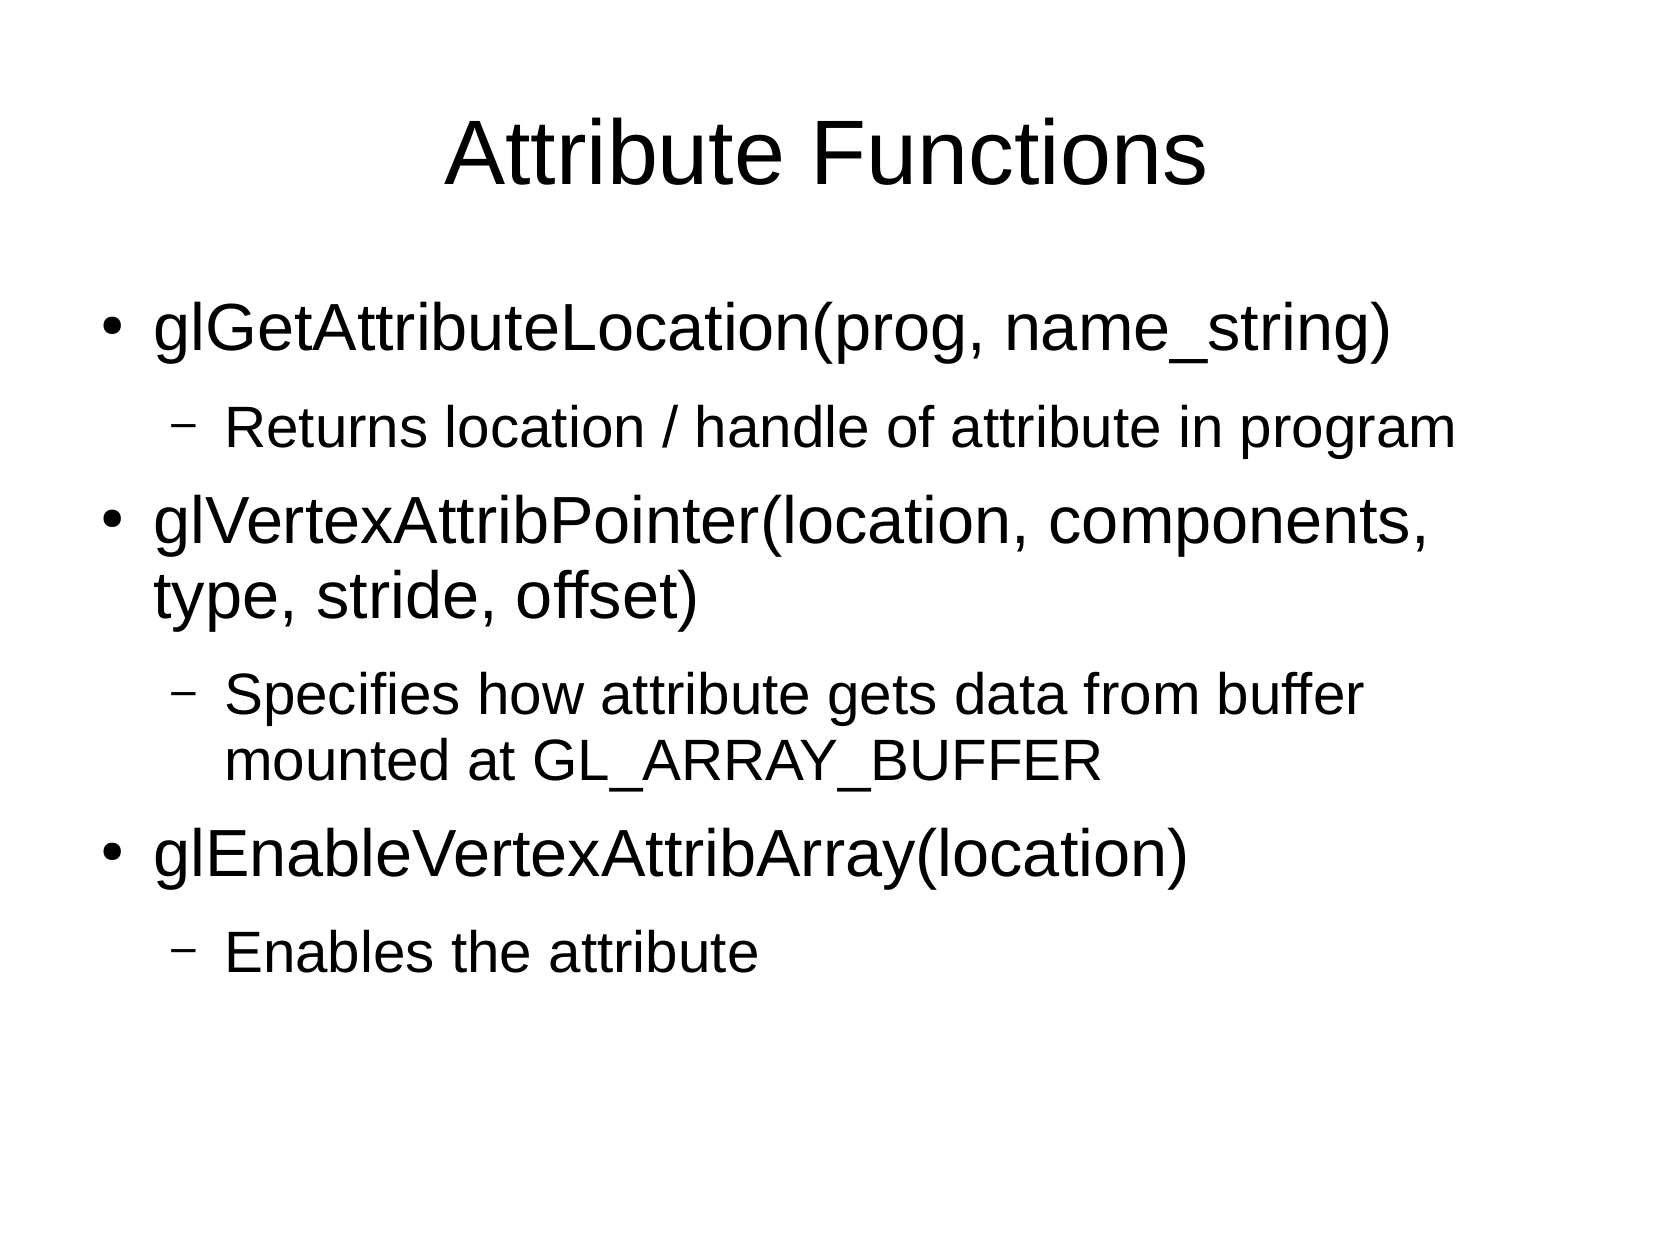

# Attribute Functions
glGetAttributeLocation(prog, name_string)
Returns location / handle of attribute in program
glVertexAttribPointer(location, components, type, stride, offset)
Specifies how attribute gets data from buffer mounted at GL_ARRAY_BUFFER
glEnableVertexAttribArray(location)
Enables the attribute